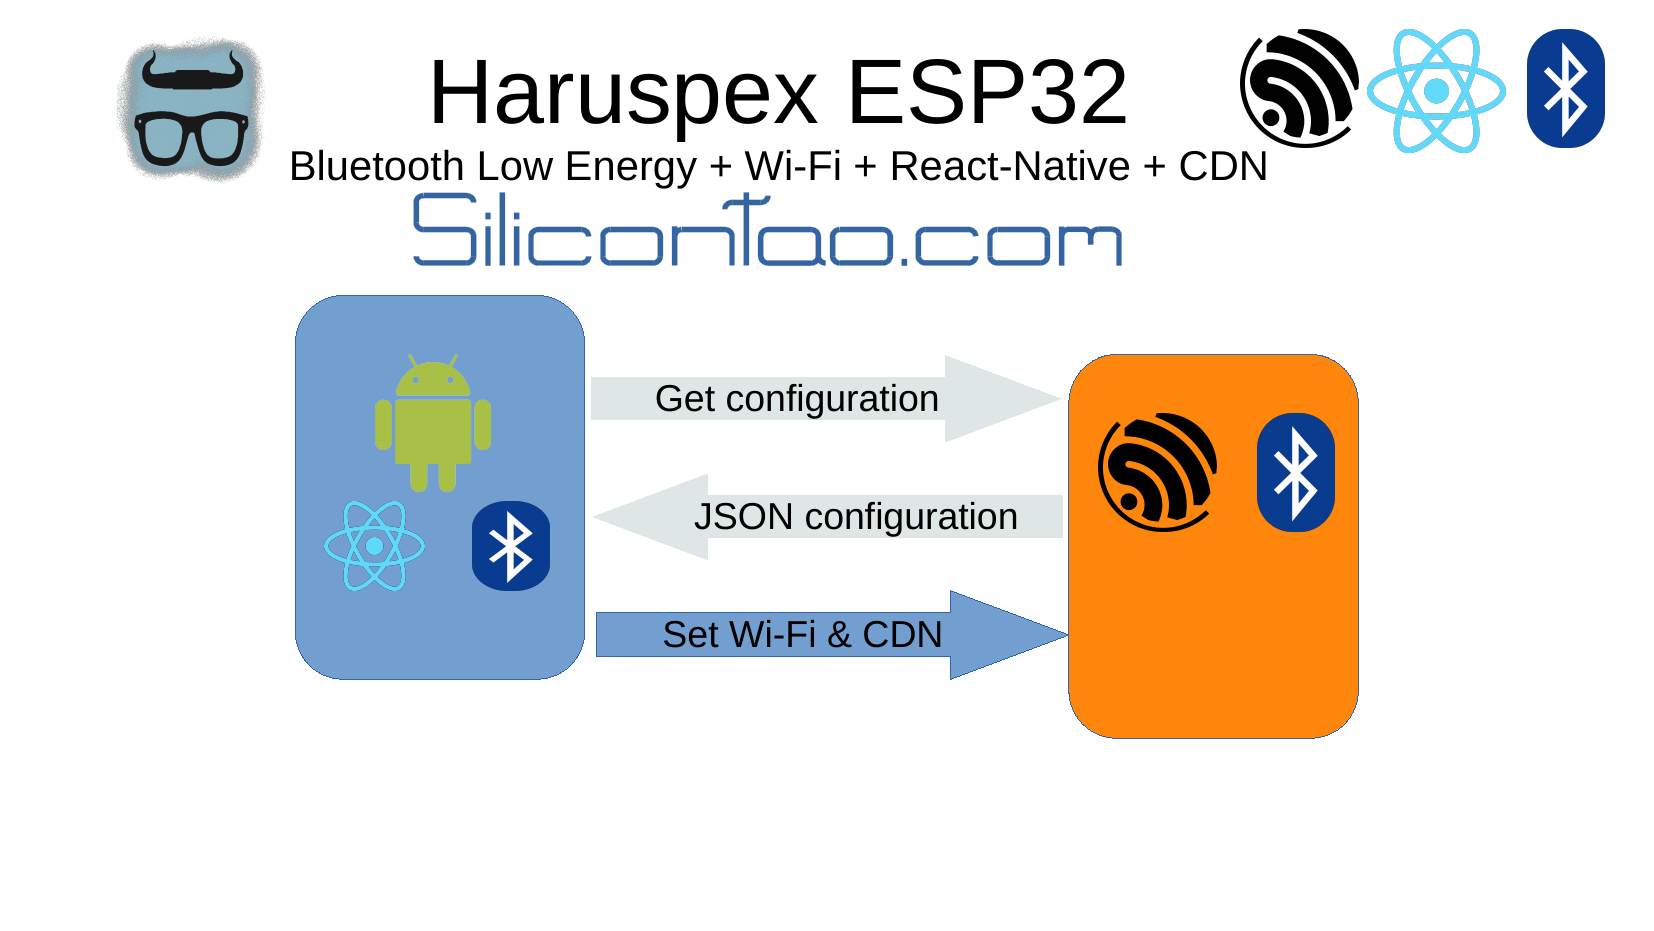

# Haruspex ESP32 Bluetooth Low Energy + Wi-Fi + React-Native + CDN
Get configuration
JSON configuration
Set Wi-Fi & CDN